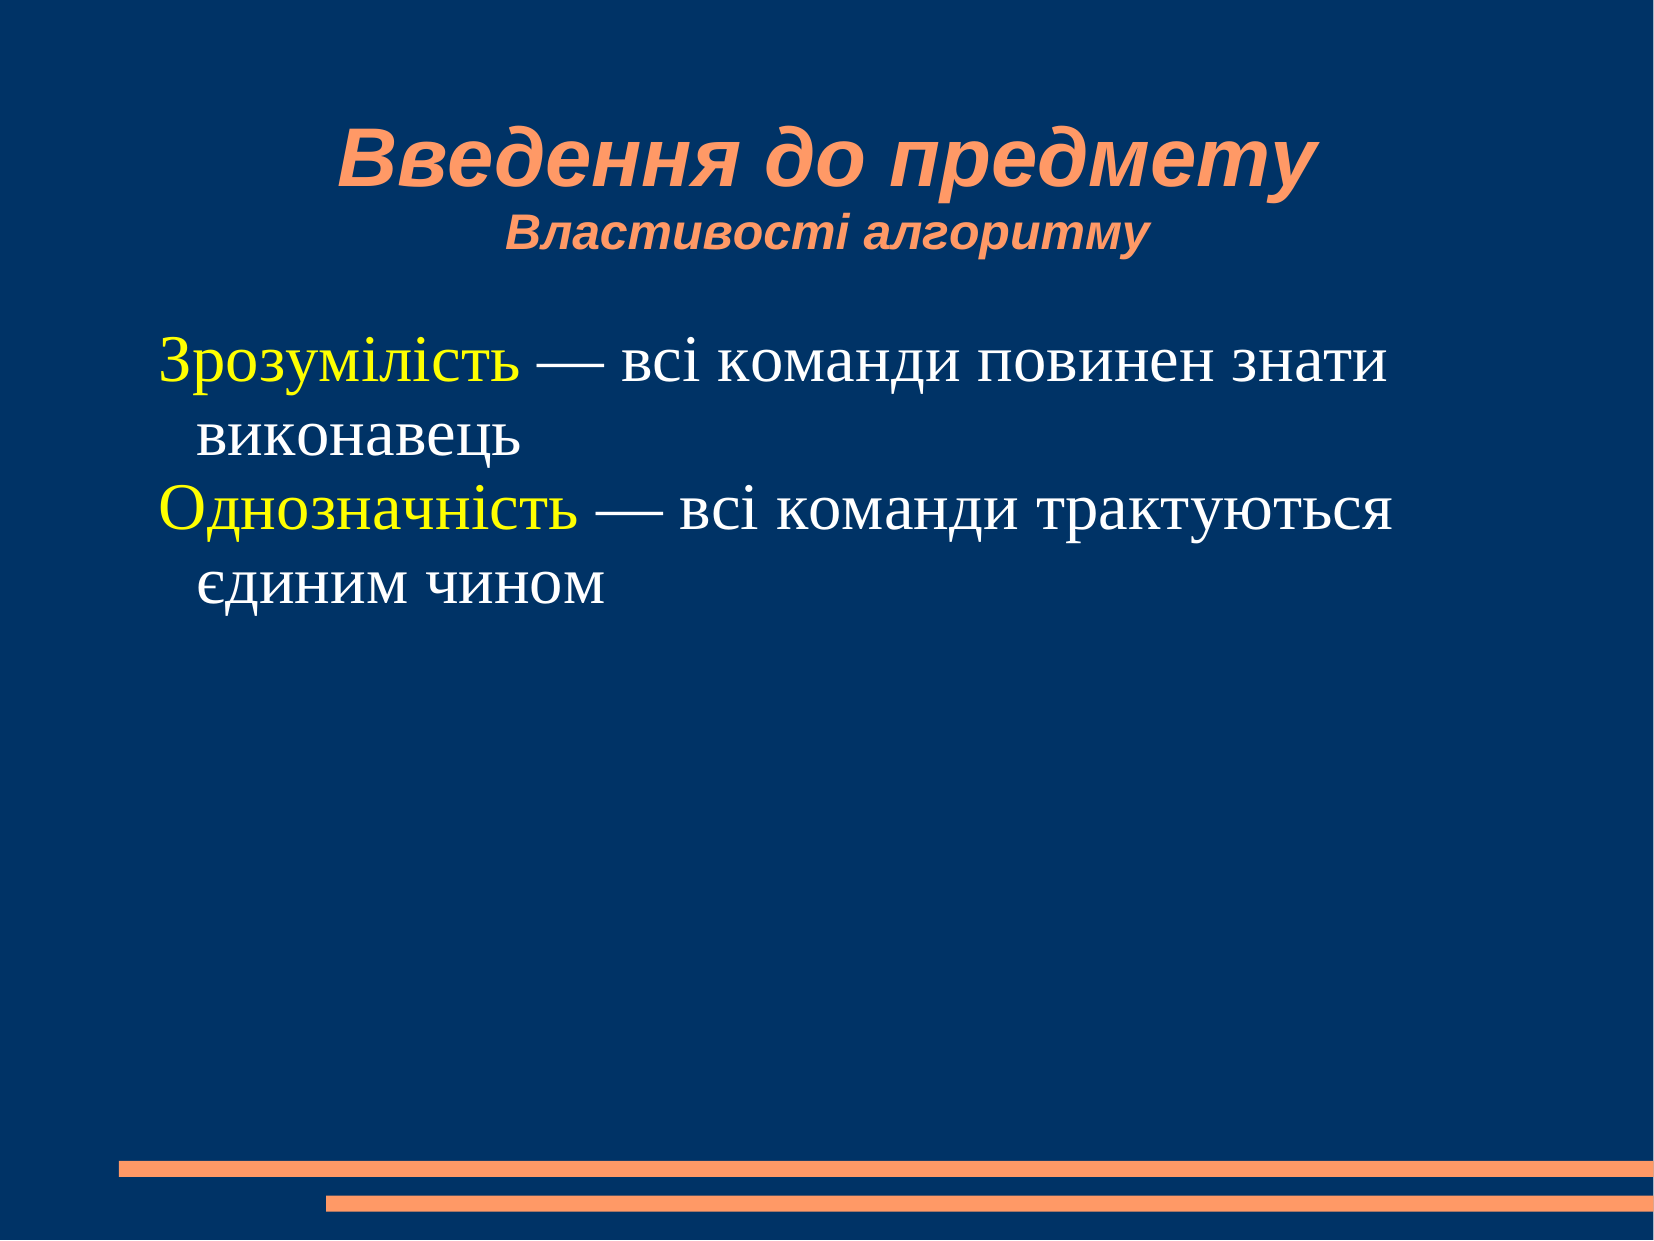

Введення до предмету
Властивості алгоритму
# Зрозумілість — всі команди повинен знати виконавець
Однозначність — всі команди трактуються єдиним чином